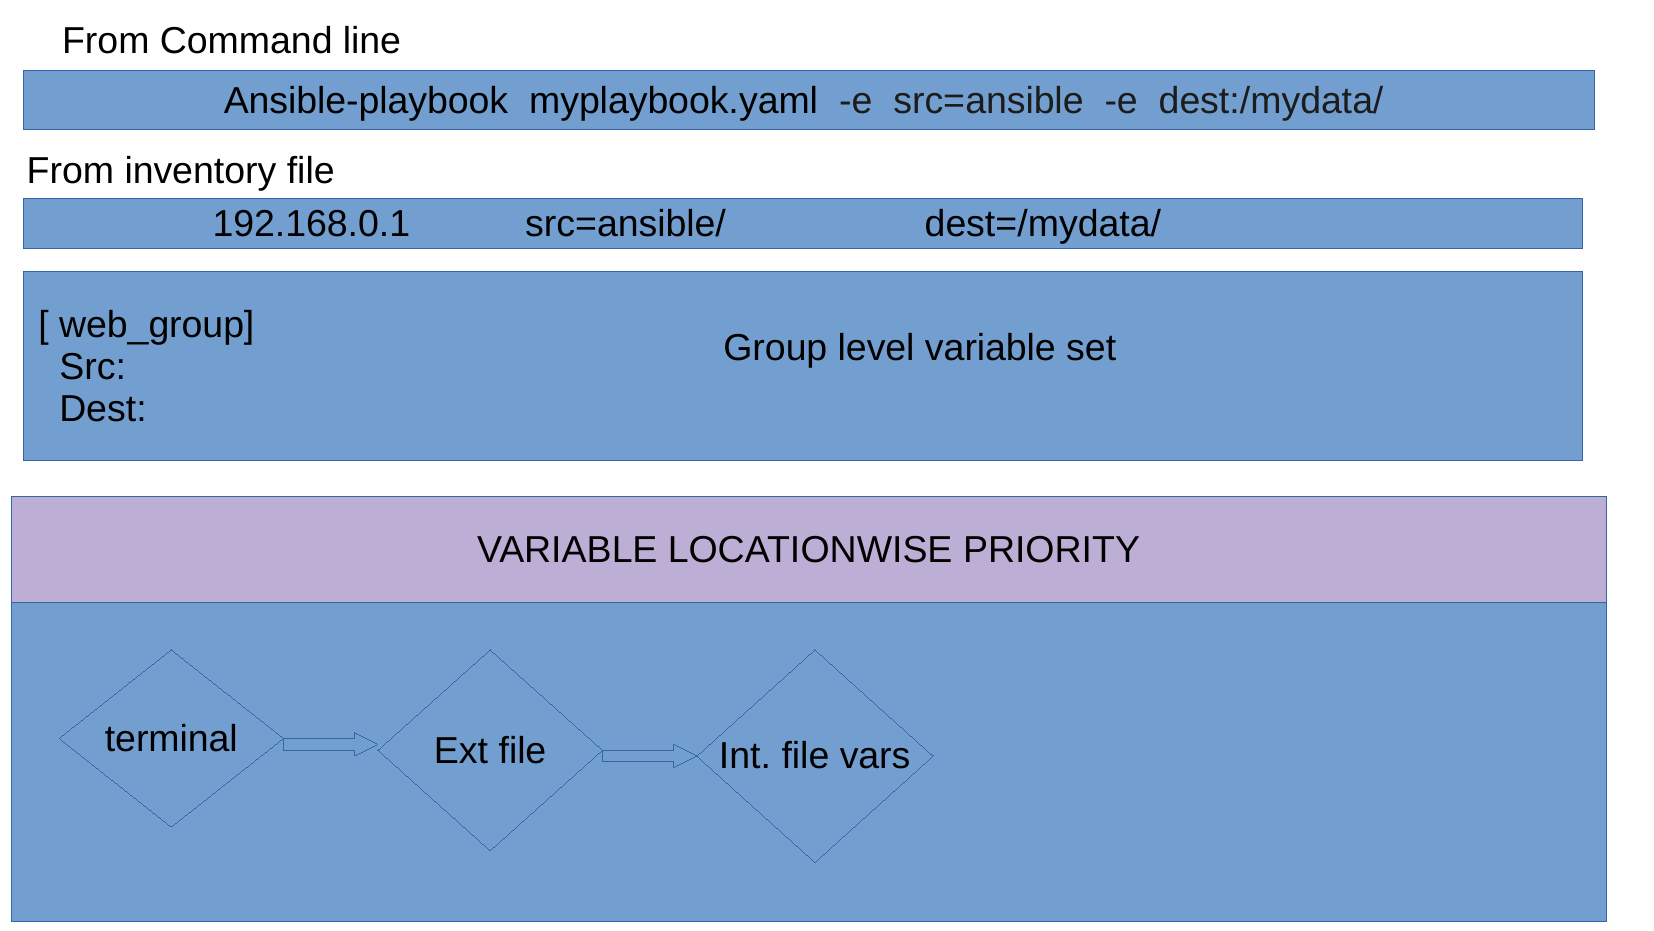

From Command line
Ansible-playbook myplaybook.yaml -e src=ansible -e dest:/mydata/
From inventory file
 192.168.0.1 src=ansible/ dest=/mydata/
[ web_group]
 Src:
 Dest:
Group level variable set
VARIABLE LOCATIONWISE PRIORITY
terminal
Ext file
Int. file vars